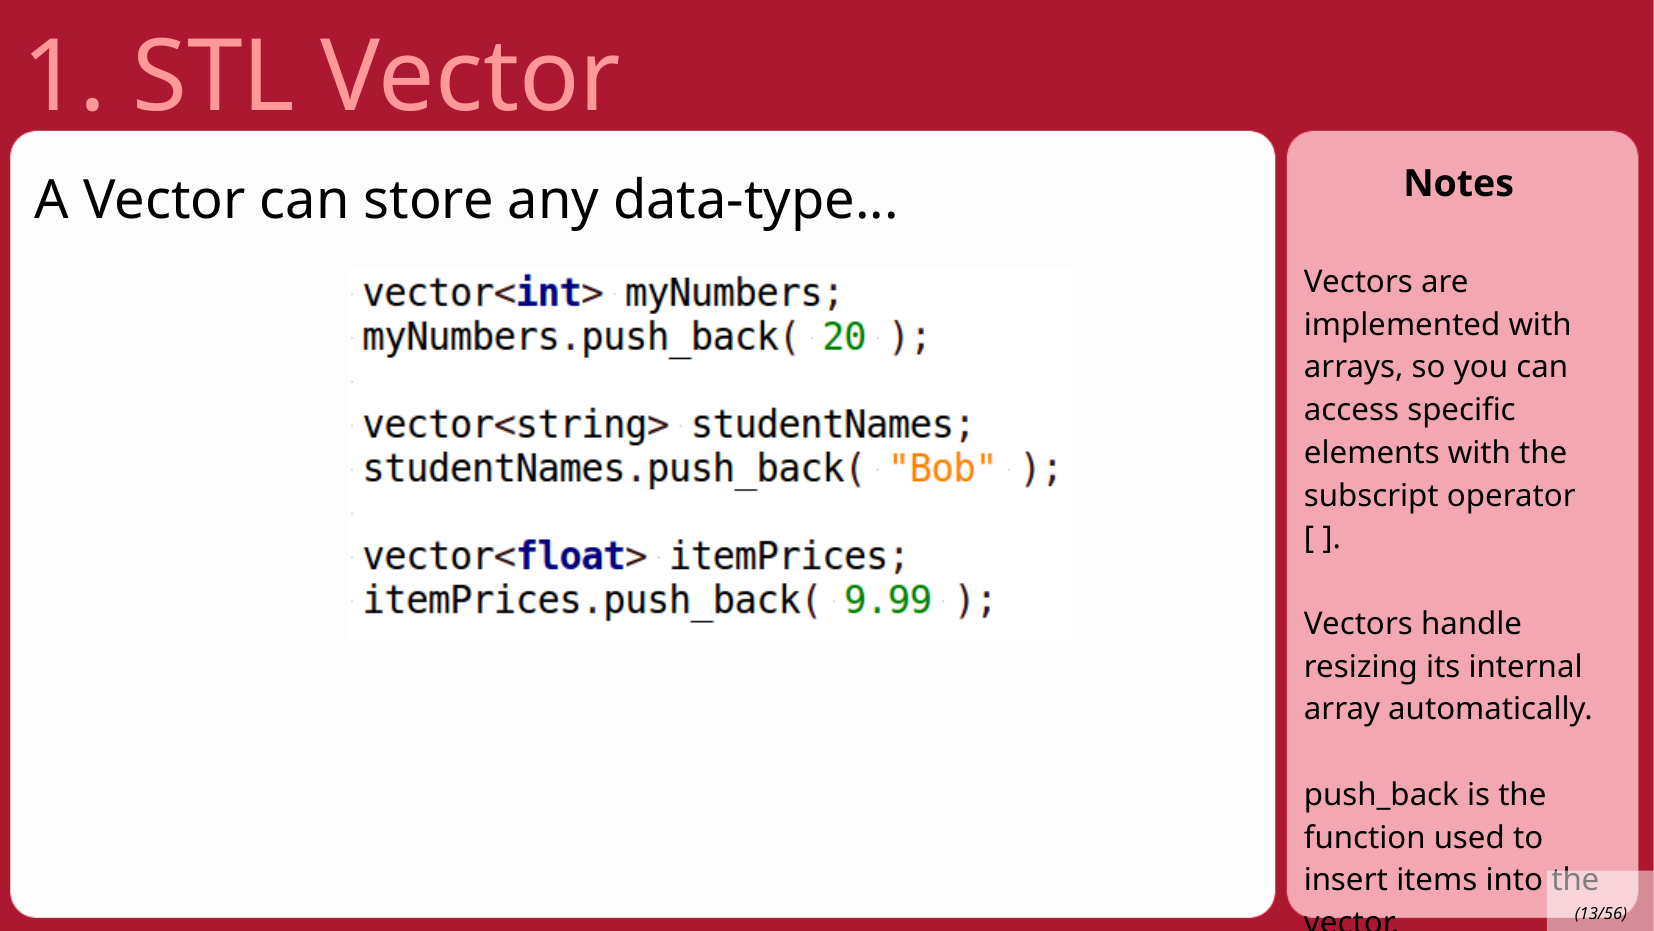

# 1. STL Vector
Notes
Vectors are implemented with arrays, so you can access specific elements with the subscript operator [ ].
Vectors handle resizing its internal array automatically.
push_back is the function used to insert items into the vector.
A Vector can store any data-type...